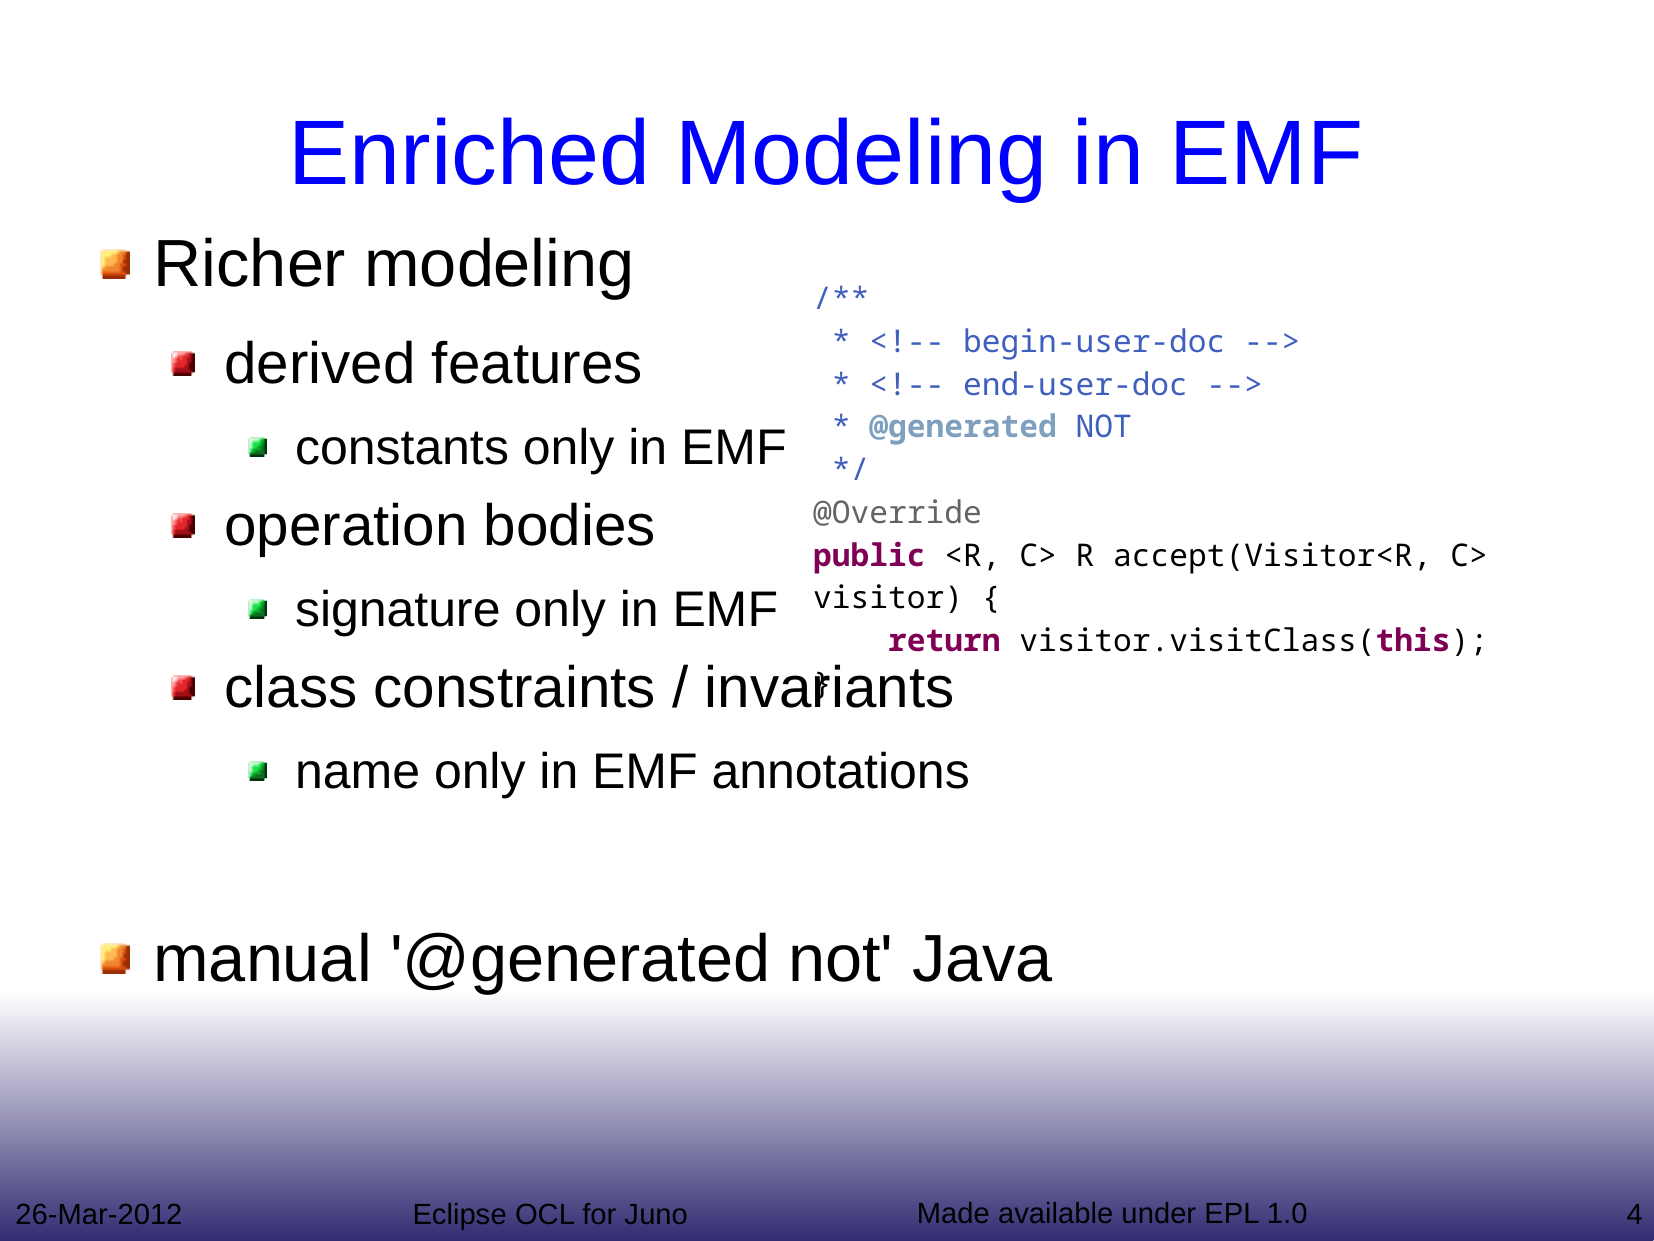

# Enriched Modeling in EMF
Richer modeling
derived features
constants only in EMF
operation bodies
signature only in EMF
class constraints / invariants
name only in EMF annotations
manual '@generated not' Java
/**
 * <!-- begin-user-doc -->
 * <!-- end-user-doc -->
 * @generated NOT
 */
@Override
public <R, C> R accept(Visitor<R, C> visitor) {
 return visitor.visitClass(this);
}
26-Mar-2012
Eclipse OCL for Juno
4